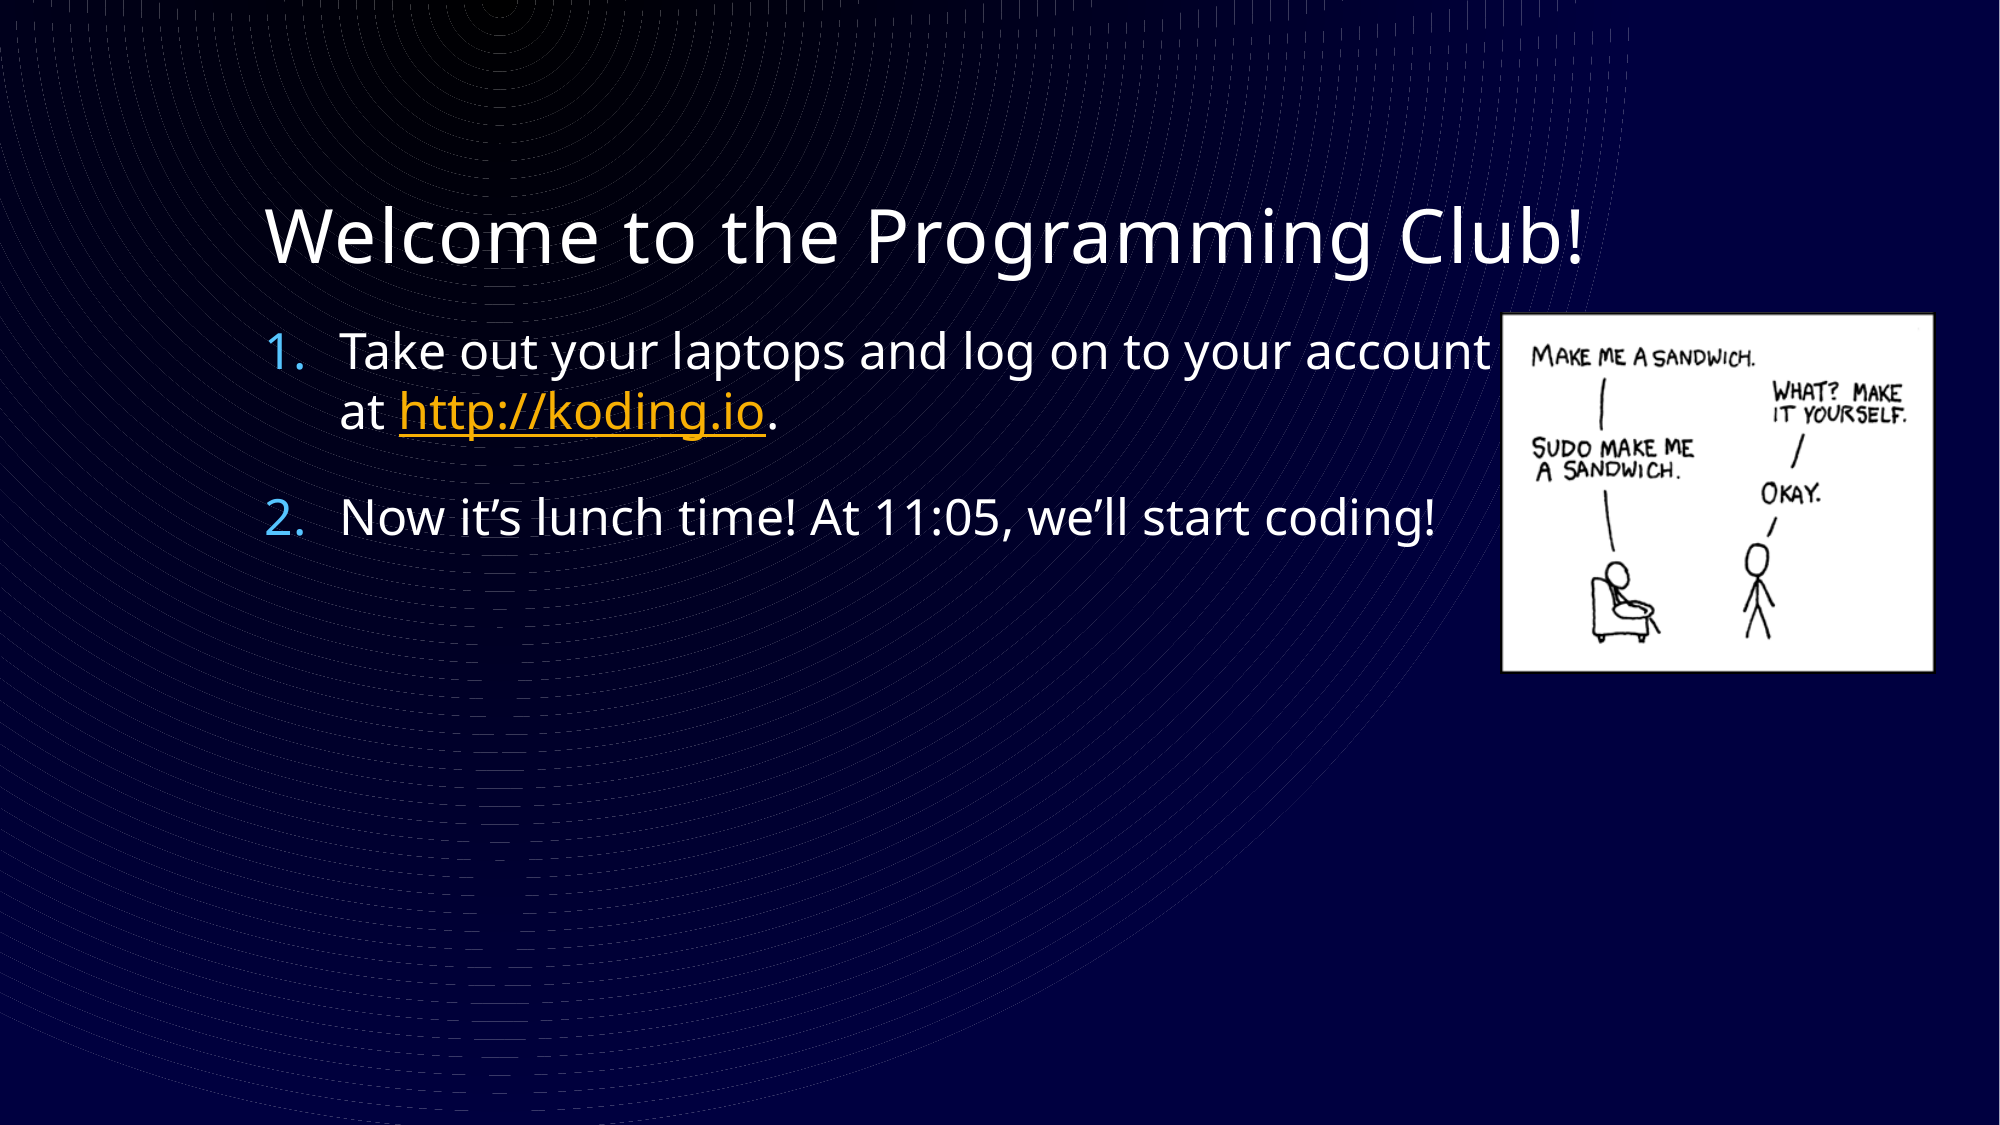

# Welcome to the Programming Club!
Take out your laptops and log on to your account at http://koding.io.
Now it’s lunch time! At 11:05, we’ll start coding!